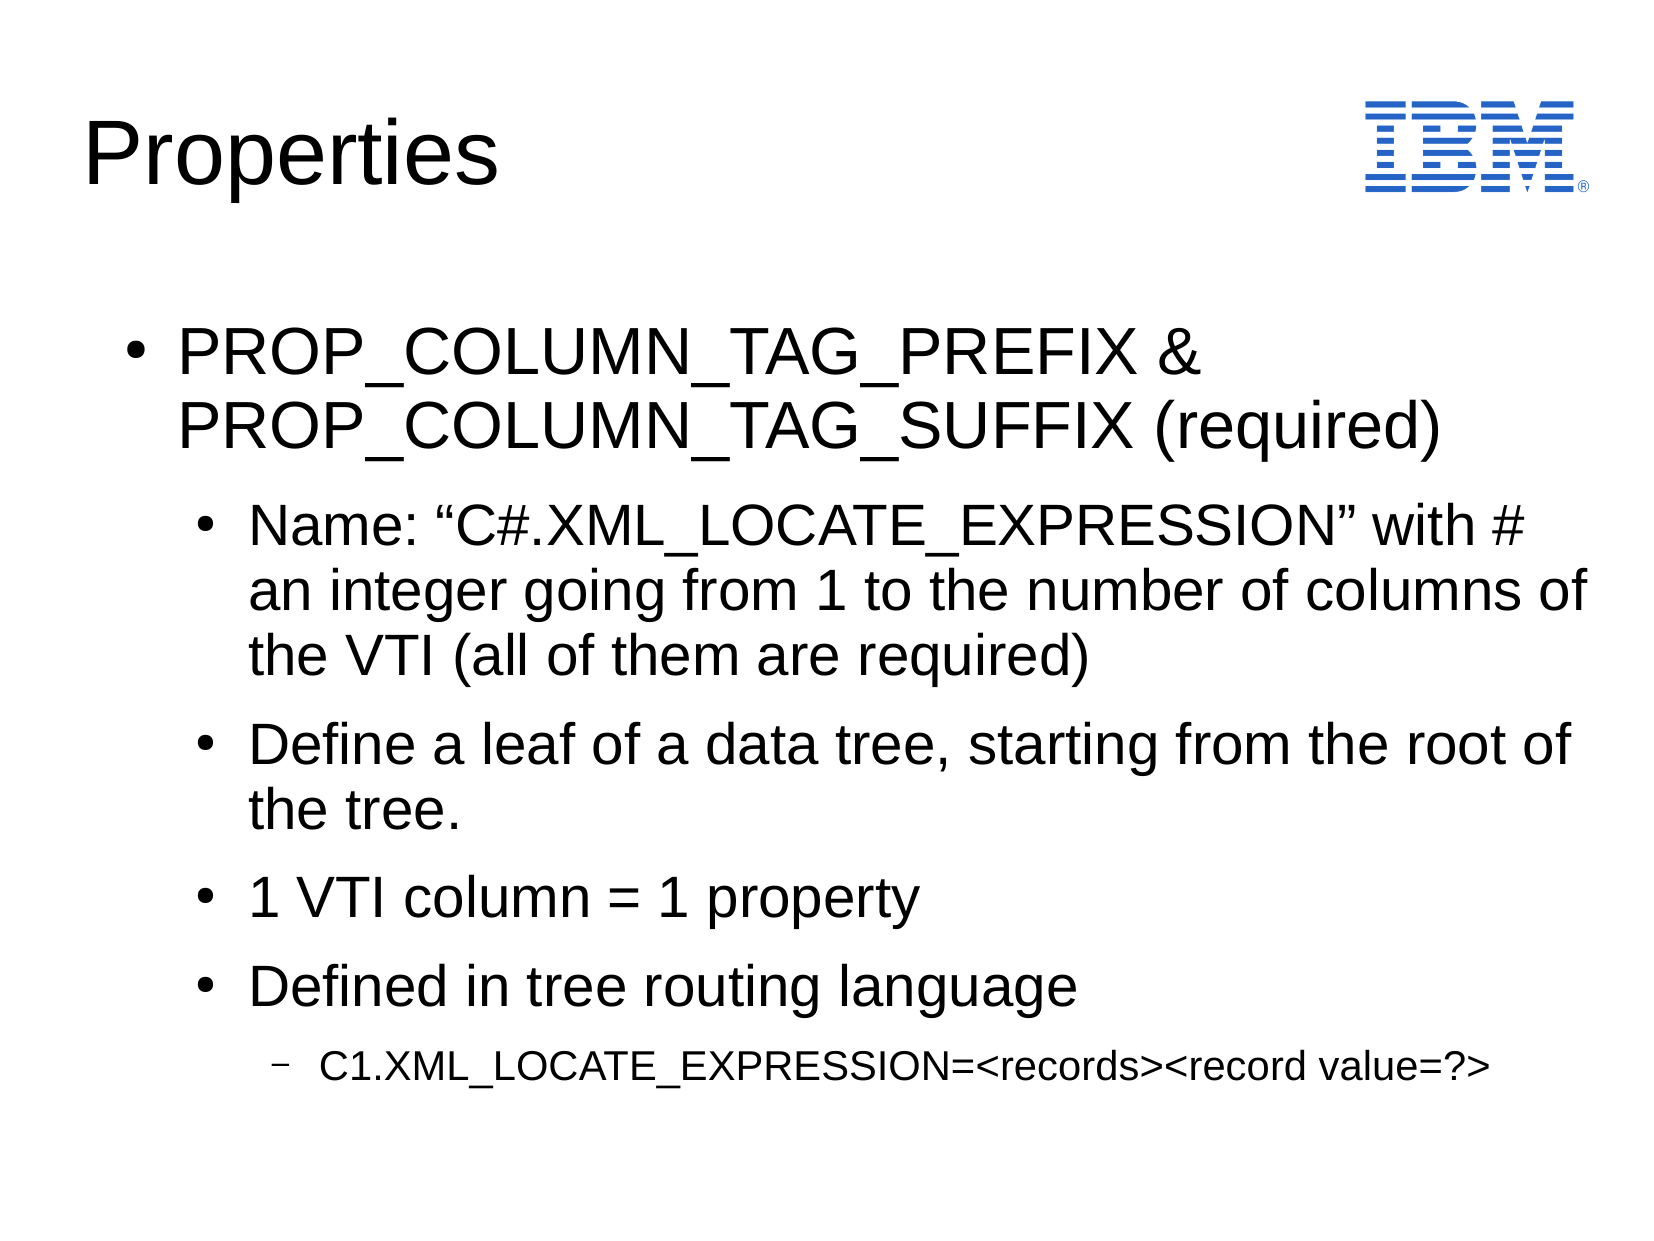

# Properties
PROP_COLUMN_TAG_PREFIX & PROP_COLUMN_TAG_SUFFIX (required)
Name: “C#.XML_LOCATE_EXPRESSION” with # an integer going from 1 to the number of columns of the VTI (all of them are required)
Define a leaf of a data tree, starting from the root of the tree.
1 VTI column = 1 property
Defined in tree routing language
C1.XML_LOCATE_EXPRESSION=<records><record value=?>